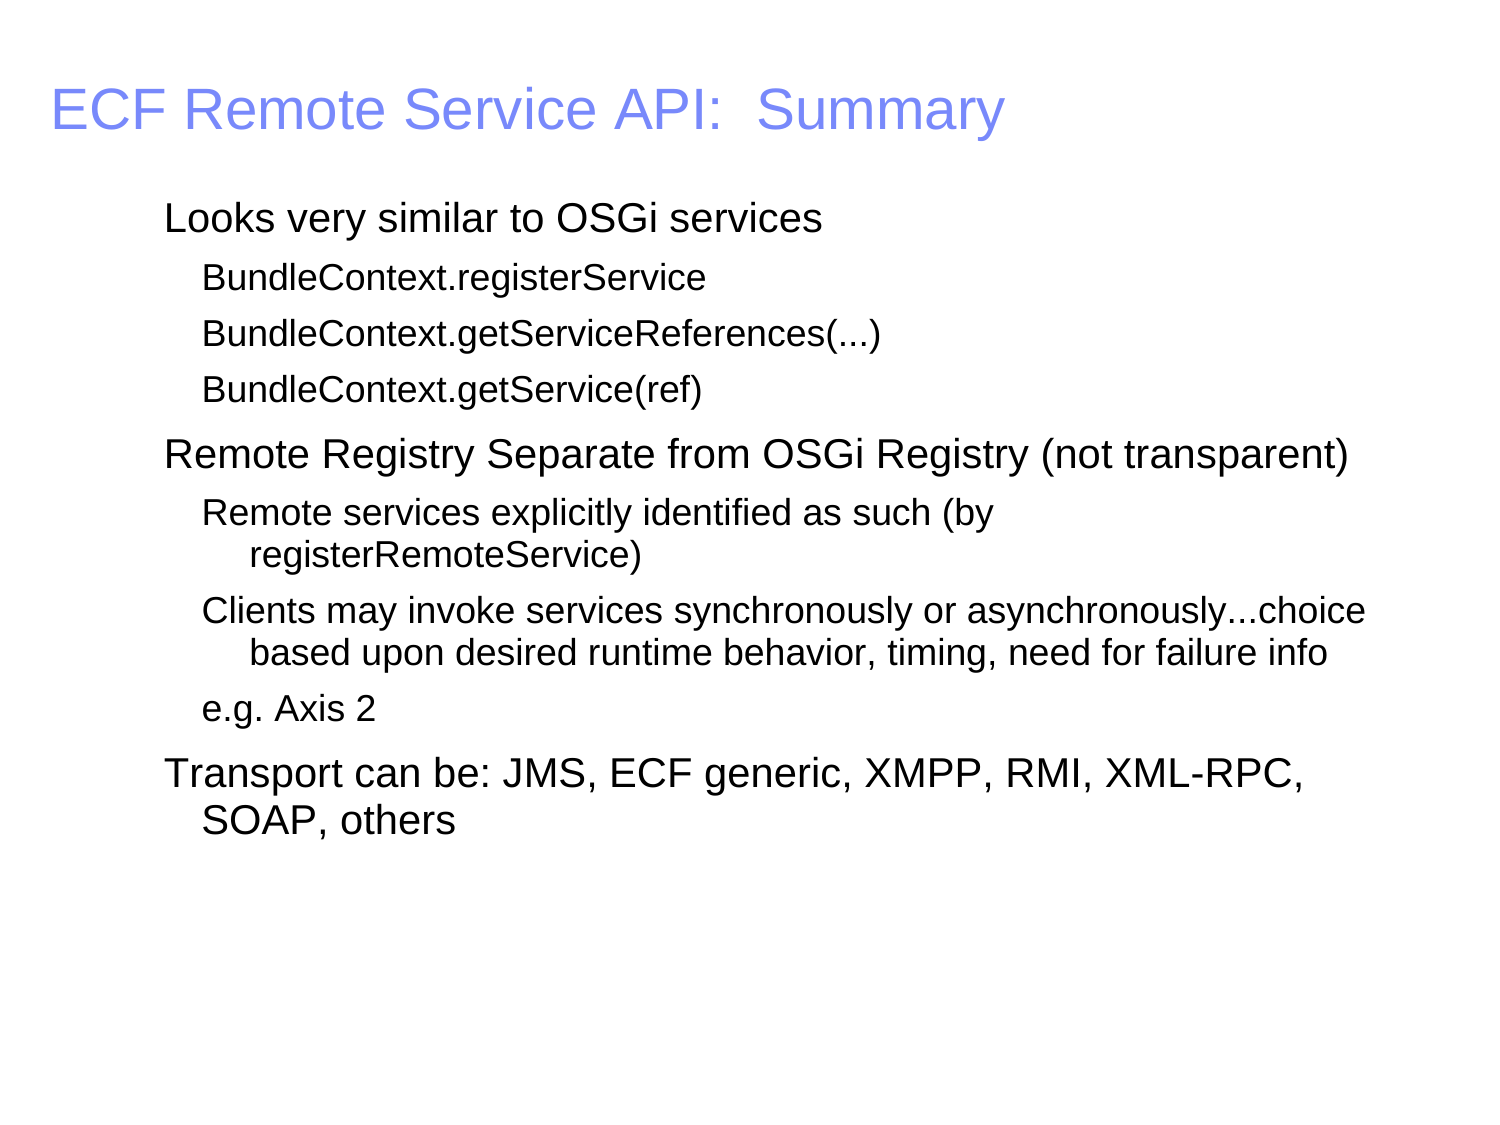

# ECF Remote Service API: Summary
Looks very similar to OSGi services
BundleContext.registerService
BundleContext.getServiceReferences(...)
BundleContext.getService(ref)
Remote Registry Separate from OSGi Registry (not transparent)
Remote services explicitly identified as such (by registerRemoteService)
Clients may invoke services synchronously or asynchronously...choice based upon desired runtime behavior, timing, need for failure info
e.g. Axis 2
Transport can be: JMS, ECF generic, XMPP, RMI, XML-RPC, SOAP, others